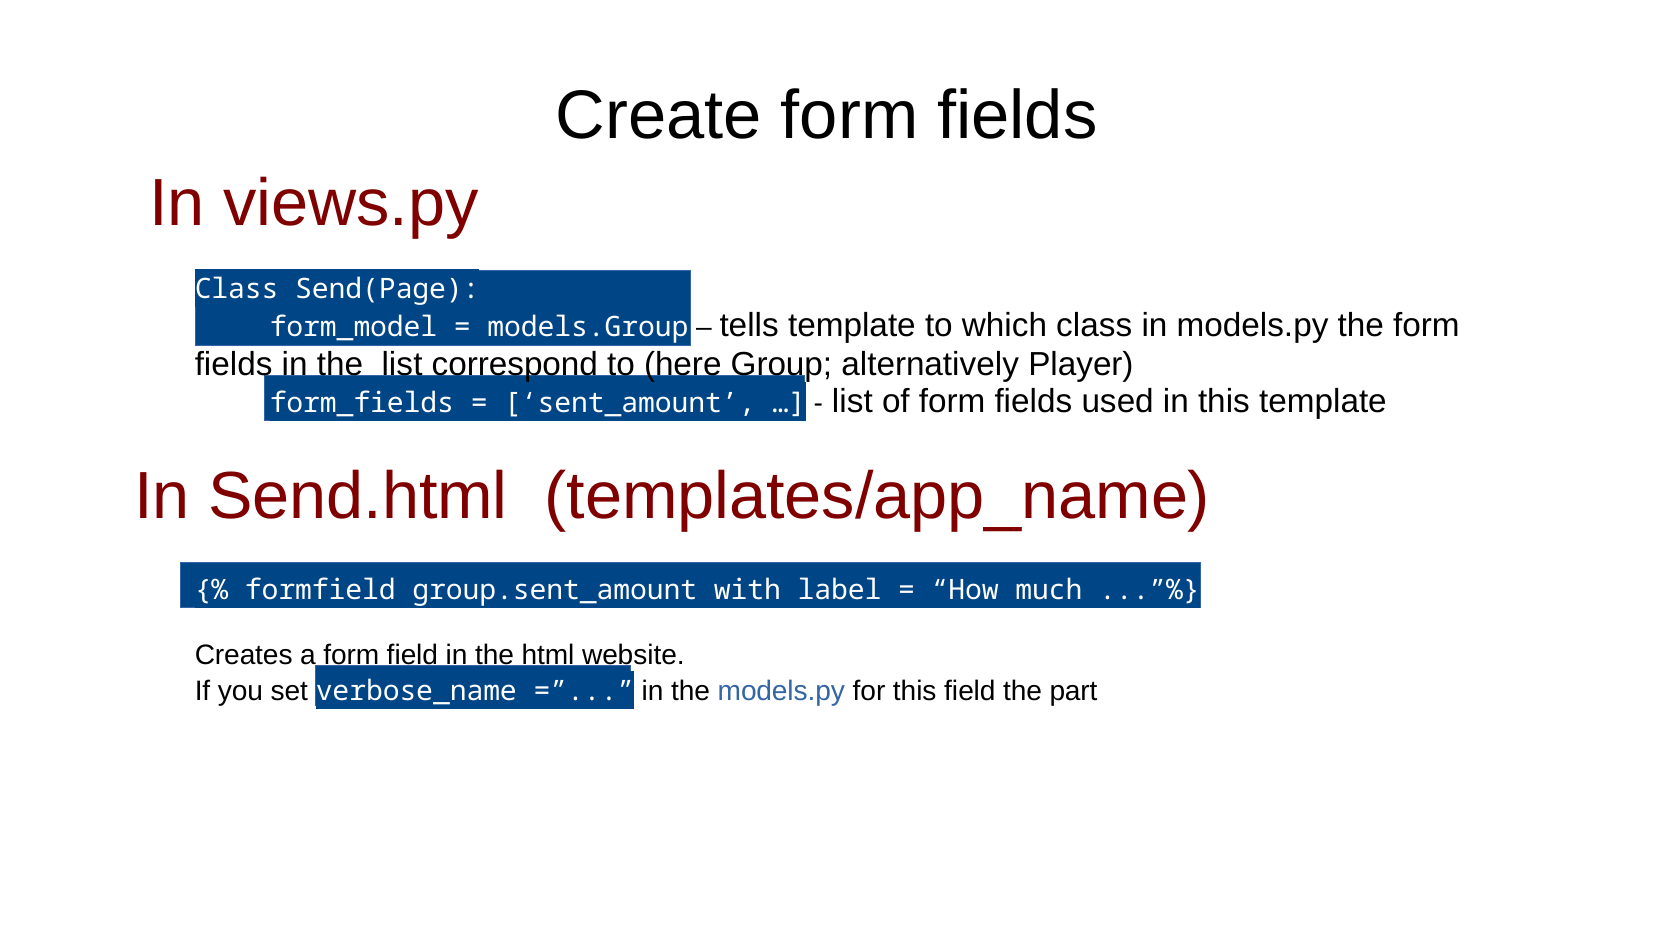

# Create form fields
In views.py
Class Send(Page):
	form_model = models.Group – tells template to which class in models.py the form fields in the list correspond to (here Group; alternatively Player)
	form_fields = [‘sent_amount’, …] - list of form fields used in this template
In Send.html (templates/app_name)
{% formfield group.sent_amount with label = “How much ...”%}
Creates a form field in the html website.
If you set verbose_name =”...” in the models.py for this field the part